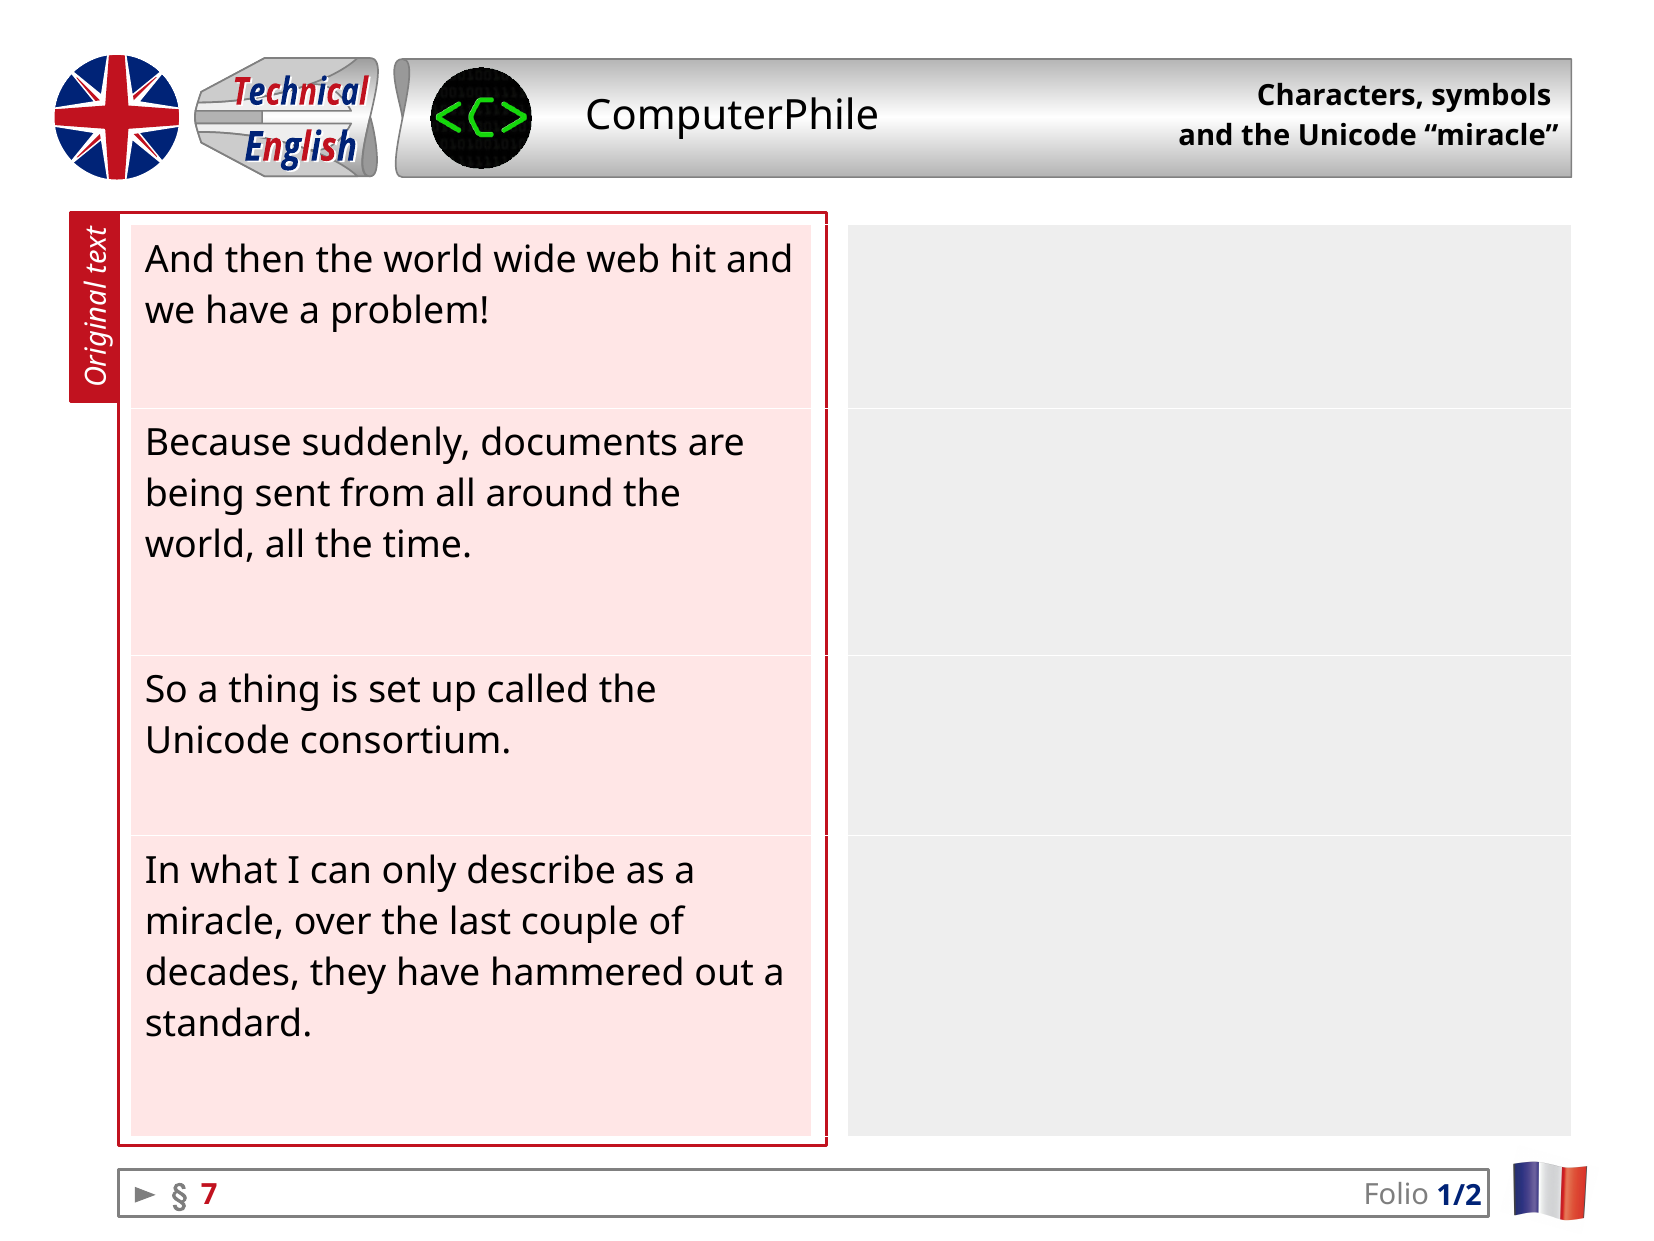

#
| And then the world wide web hit and we have a problem! | | |
| --- | --- | --- |
| Because suddenly, documents are being sent from all around the world, all the time. | | |
| So a thing is set up called the Unicode consortium. | | |
| In what I can only describe as a miracle, over the last couple of decades, they have hammered out a standard. | | |
7
1/2